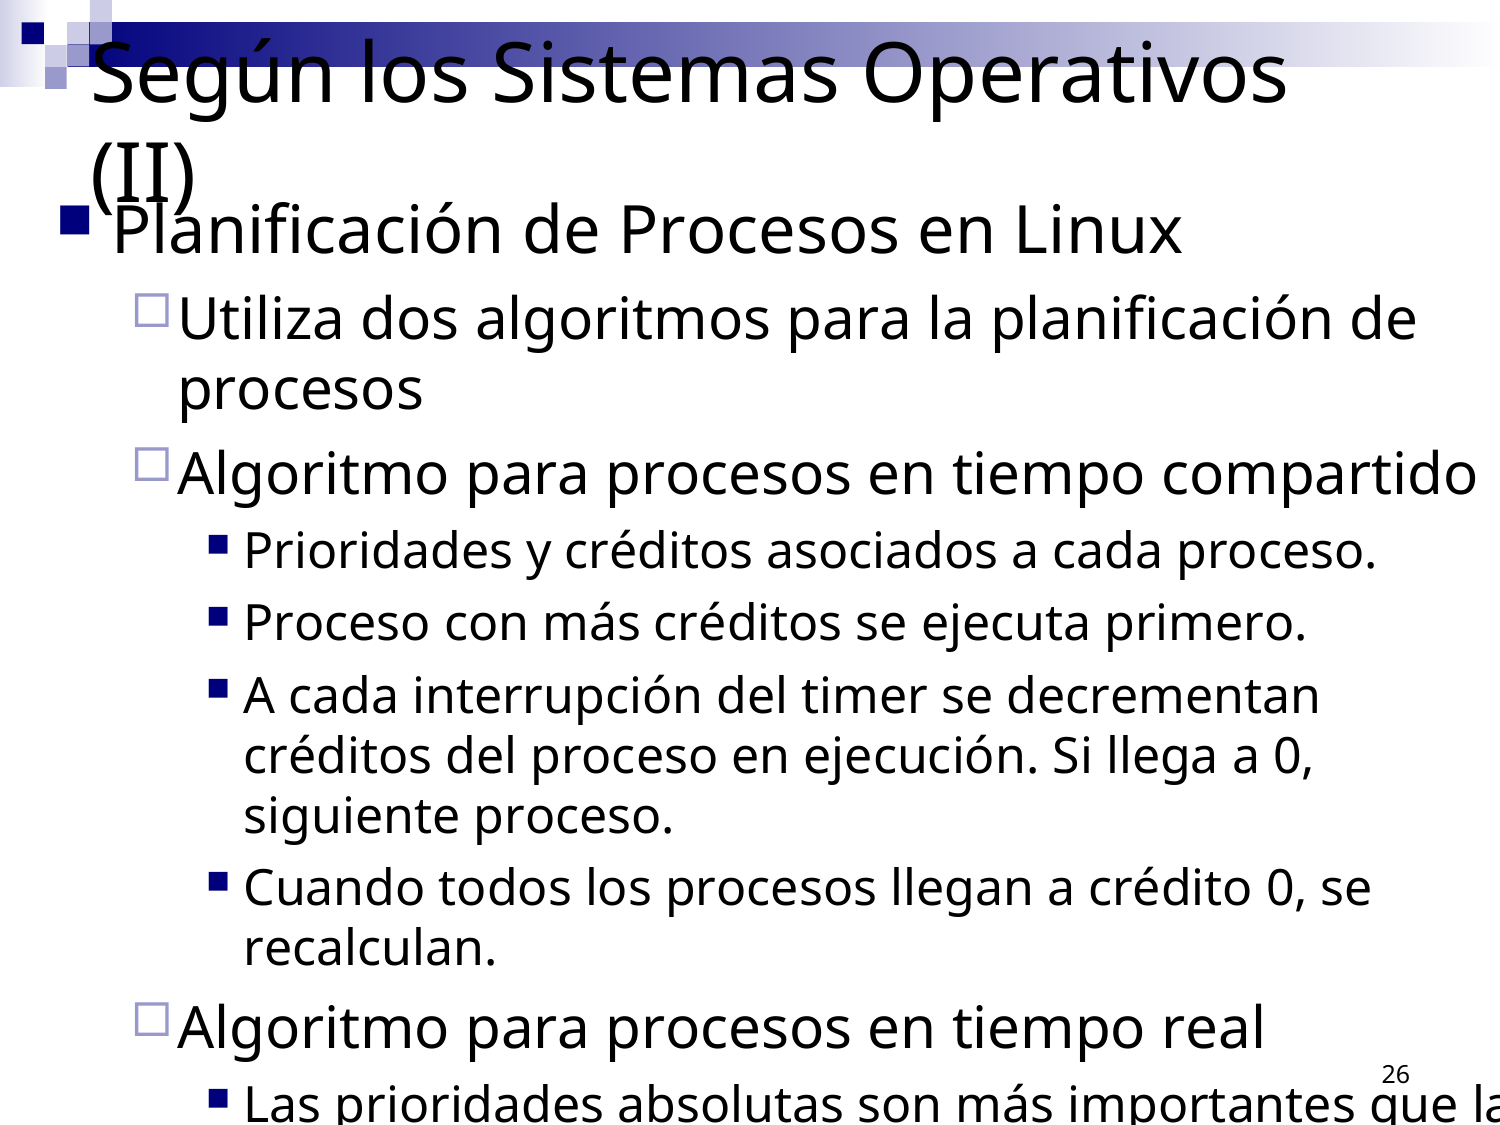

Según los Sistemas Operativos (II)
Planificación de Procesos en Linux
Utiliza dos algoritmos para la planificación de procesos
Algoritmo para procesos en tiempo compartido
Prioridades y créditos asociados a cada proceso.
Proceso con más créditos se ejecuta primero.
A cada interrupción del timer se decrementan créditos del proceso en ejecución. Si llega a 0, siguiente proceso.
Cuando todos los procesos llegan a crédito 0, se recalculan.
Algoritmo para procesos en tiempo real
Las prioridades absolutas son más importantes que la justicia.